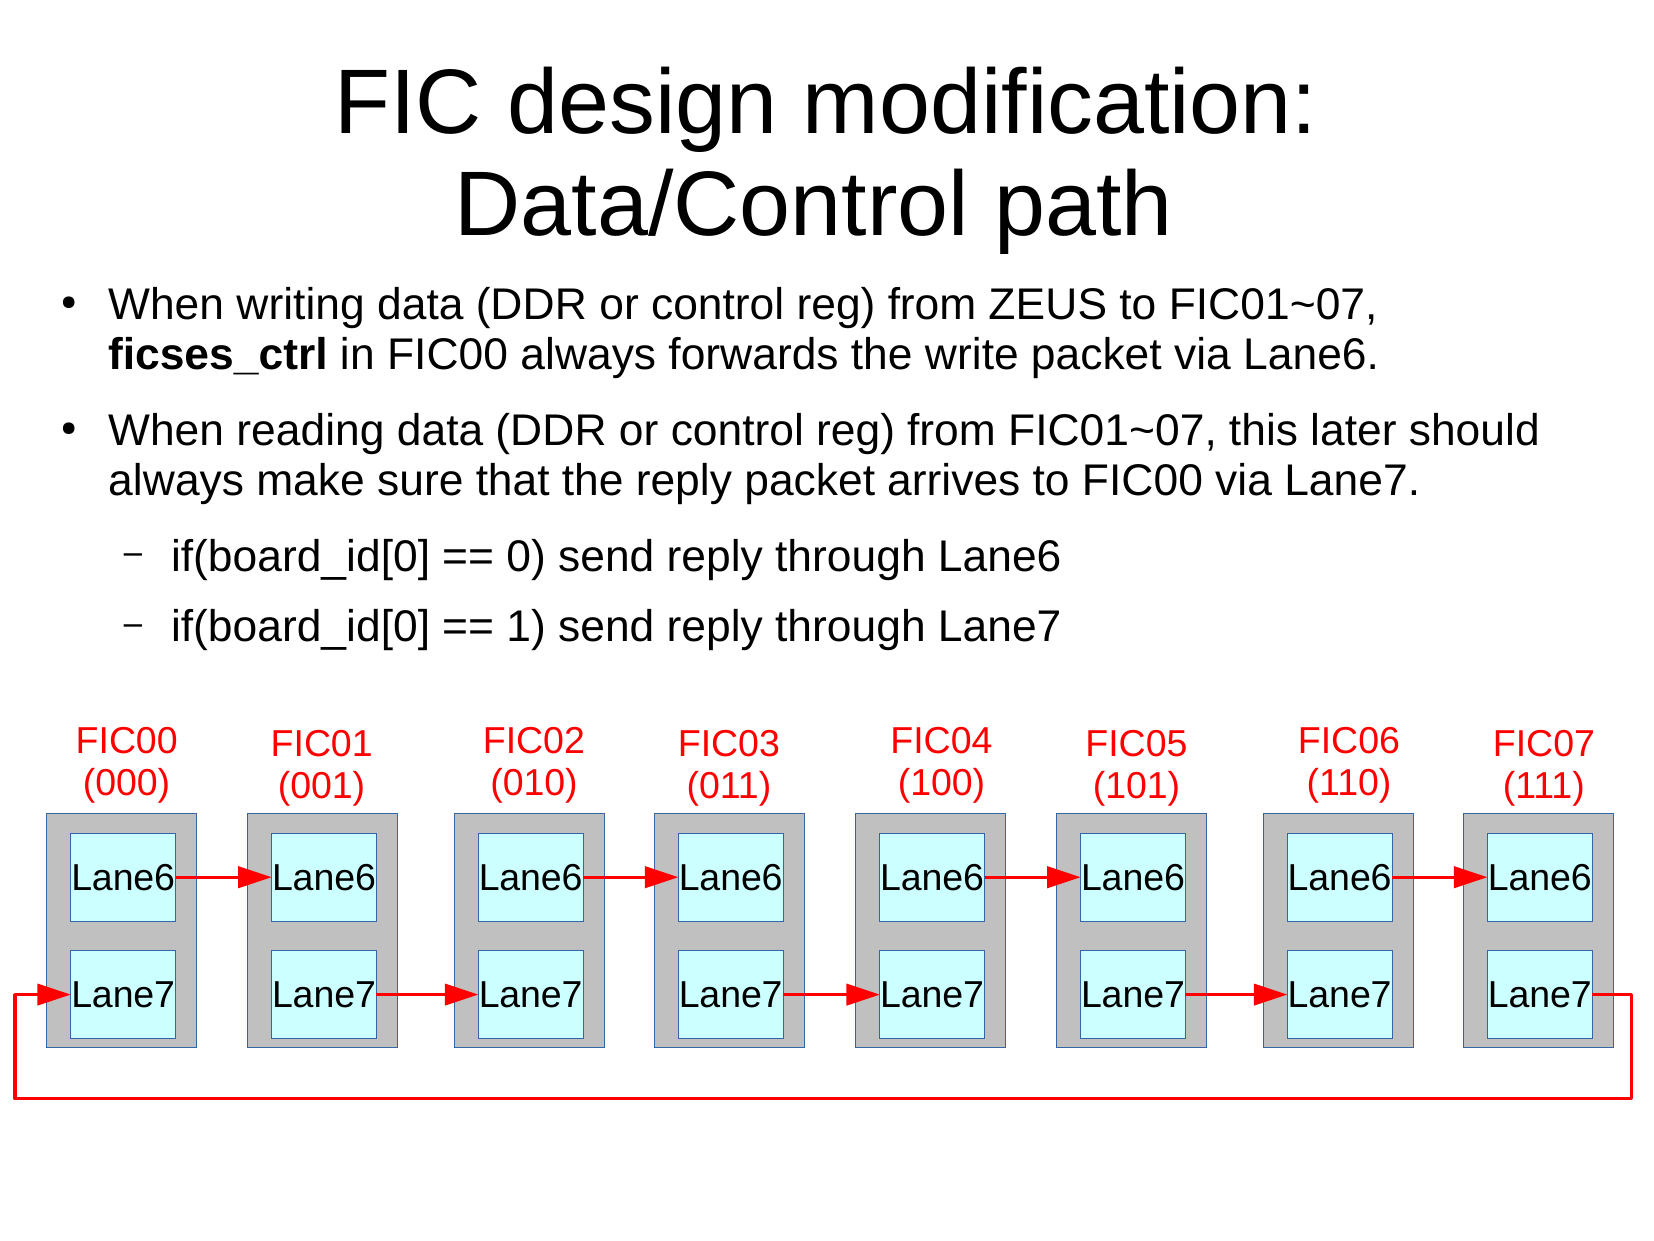

# FIC design modification: Data/Control path
When writing data (DDR or control reg) from ZEUS to FIC01~07, ficses_ctrl in FIC00 always forwards the write packet via Lane6.
When reading data (DDR or control reg) from FIC01~07, this later should always make sure that the reply packet arrives to FIC00 via Lane7.
if(board_id[0] == 0) send reply through Lane6
if(board_id[0] == 1) send reply through Lane7
FIC00
(000)
FIC02
(010)
FIC04
(100)
FIC06
(110)
FIC01
(001)
FIC03
(011)
FIC05
(101)
FIC07
(111)
Lane6
Lane6
Lane6
Lane6
Lane6
Lane6
Lane6
Lane6
Lane7
Lane7
Lane7
Lane7
Lane7
Lane7
Lane7
Lane7